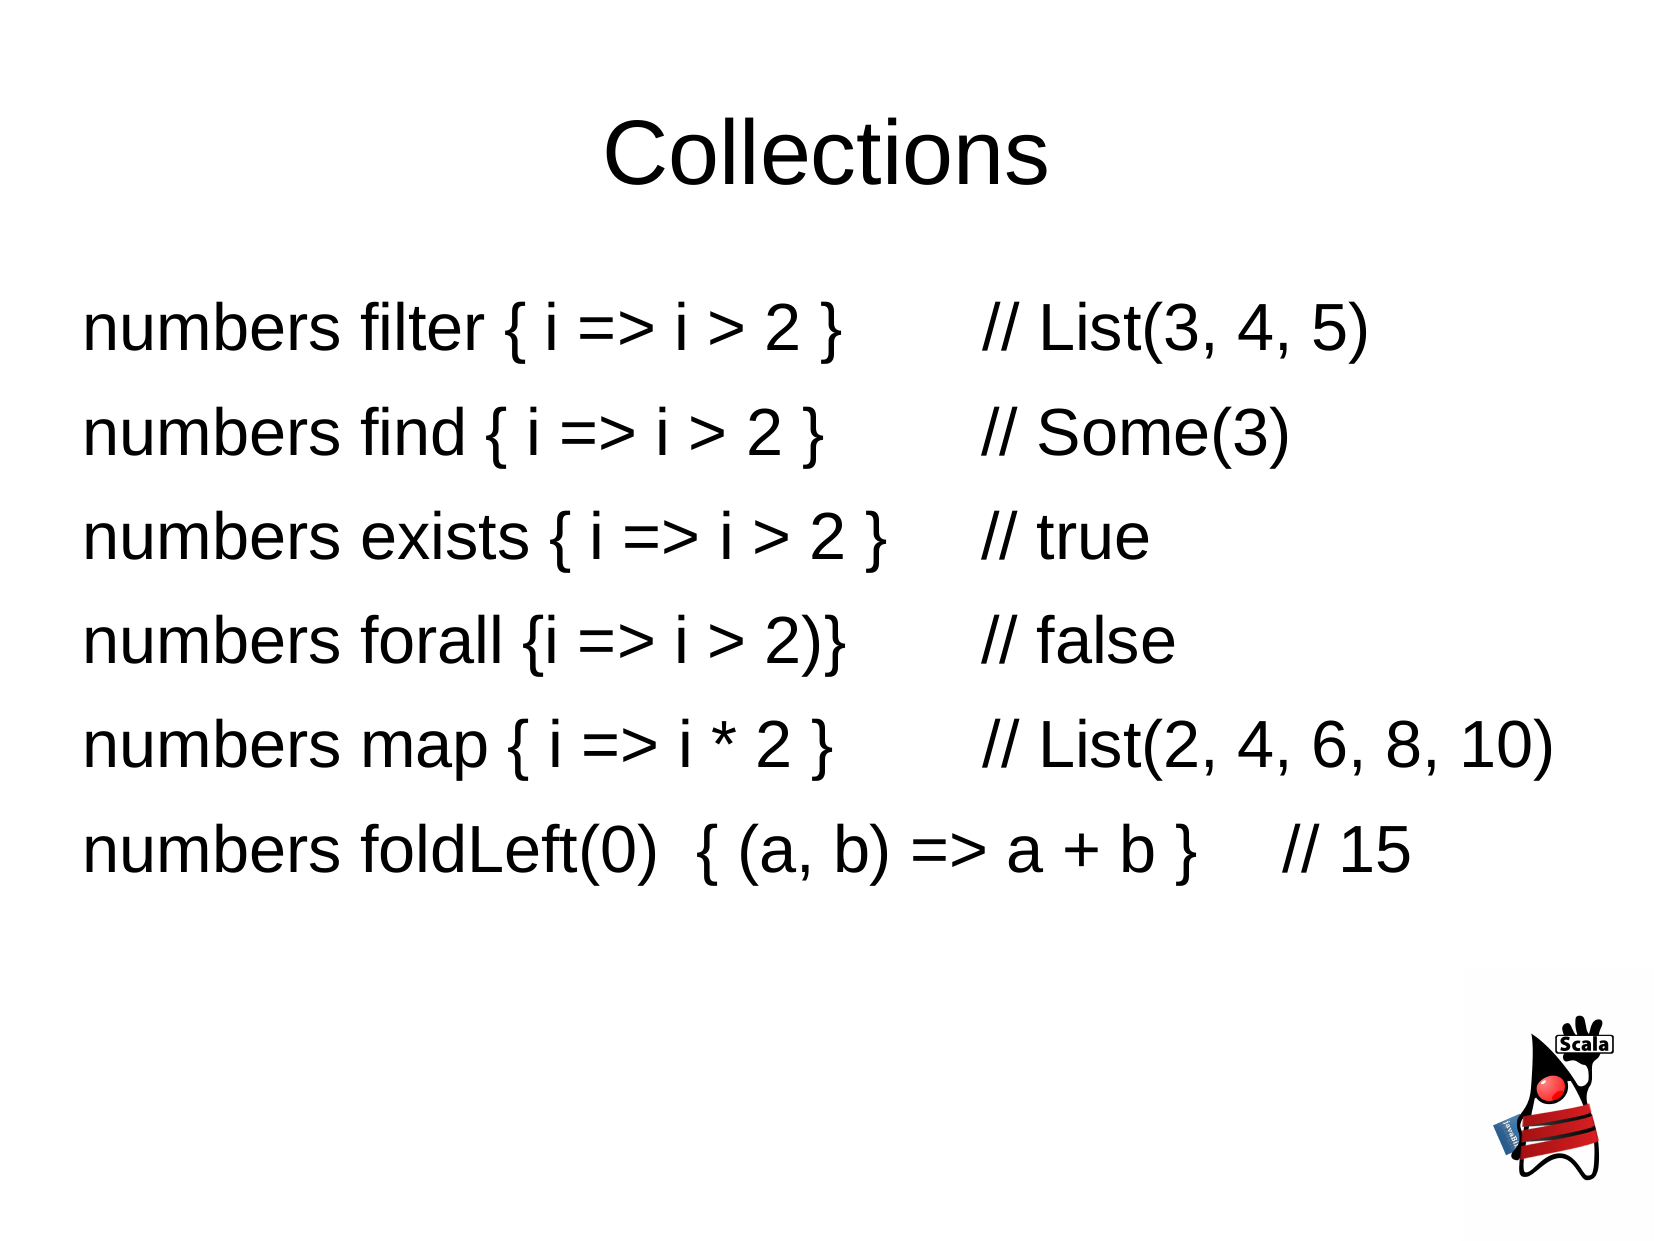

# Collections
numbers filter { i => i > 2 }		// List(3, 4, 5)
numbers find { i => i > 2 }		 // Some(3)
numbers exists { i => i > 2 }	 // true
numbers forall {i => i > 2)}	 // false
numbers map { i => i * 2 }		// List(2, 4, 6, 8, 10)
numbers foldLeft(0) { (a, b) => a + b }		// 15